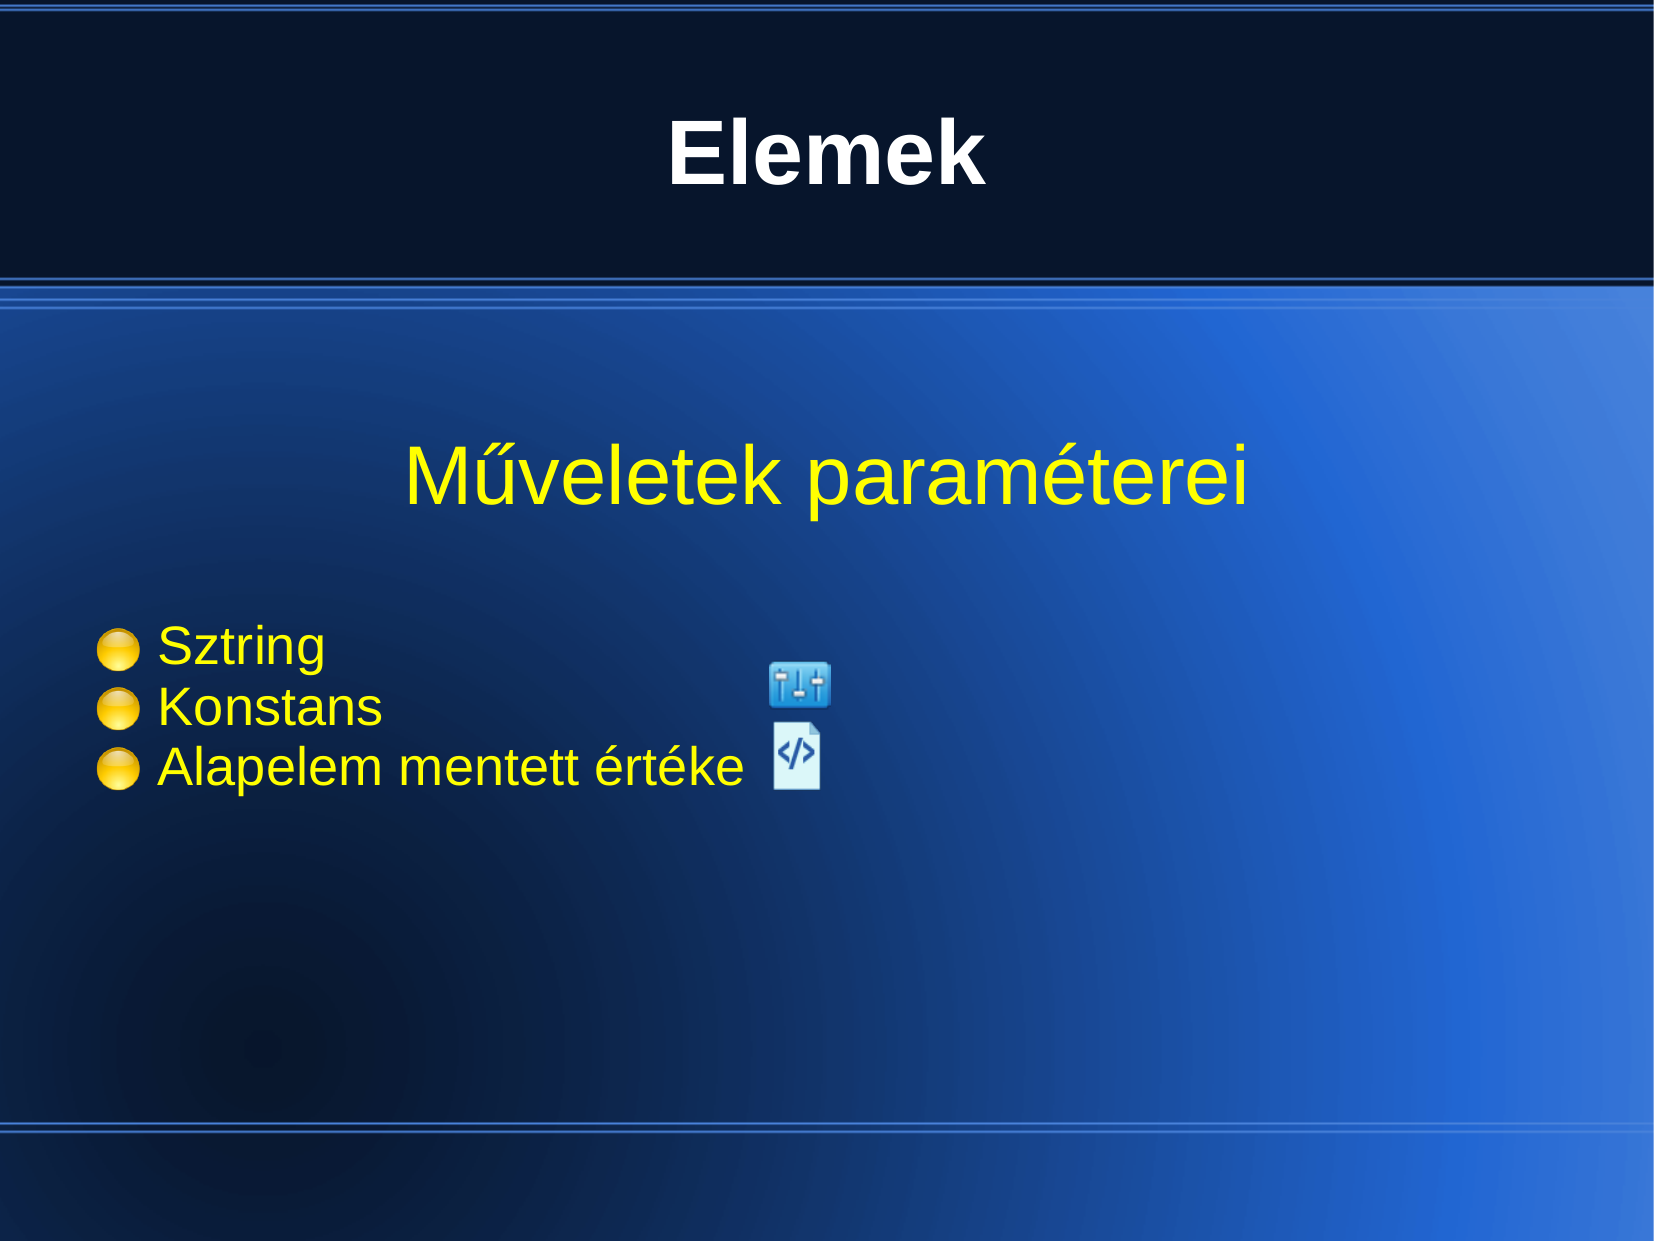

# Elemek
Műveletek paraméterei
Sztring
Konstans
Alapelem mentett értéke